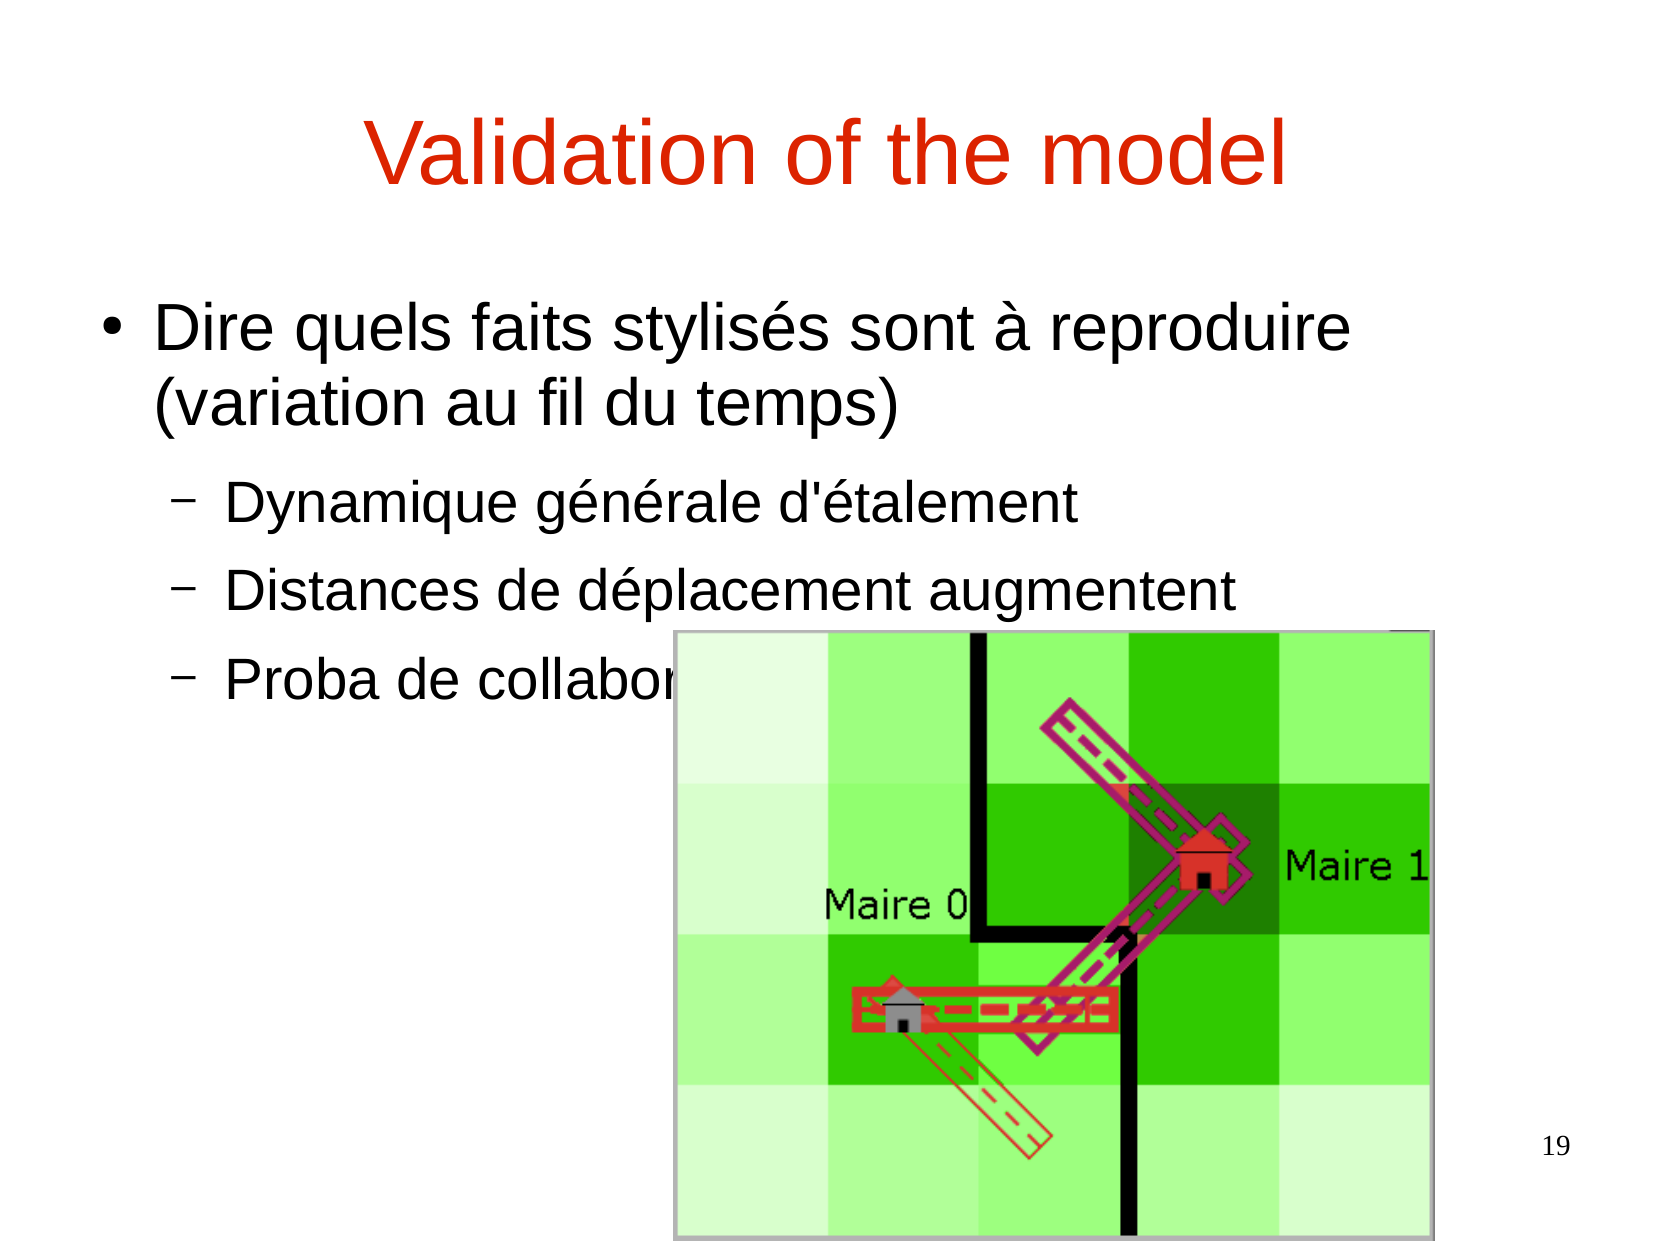

# Validation of the model
Dire quels faits stylisés sont à reproduire (variation au fil du temps)
Dynamique générale d'étalement
Distances de déplacement augmentent
Proba de collaborer ne décroît jamais
19